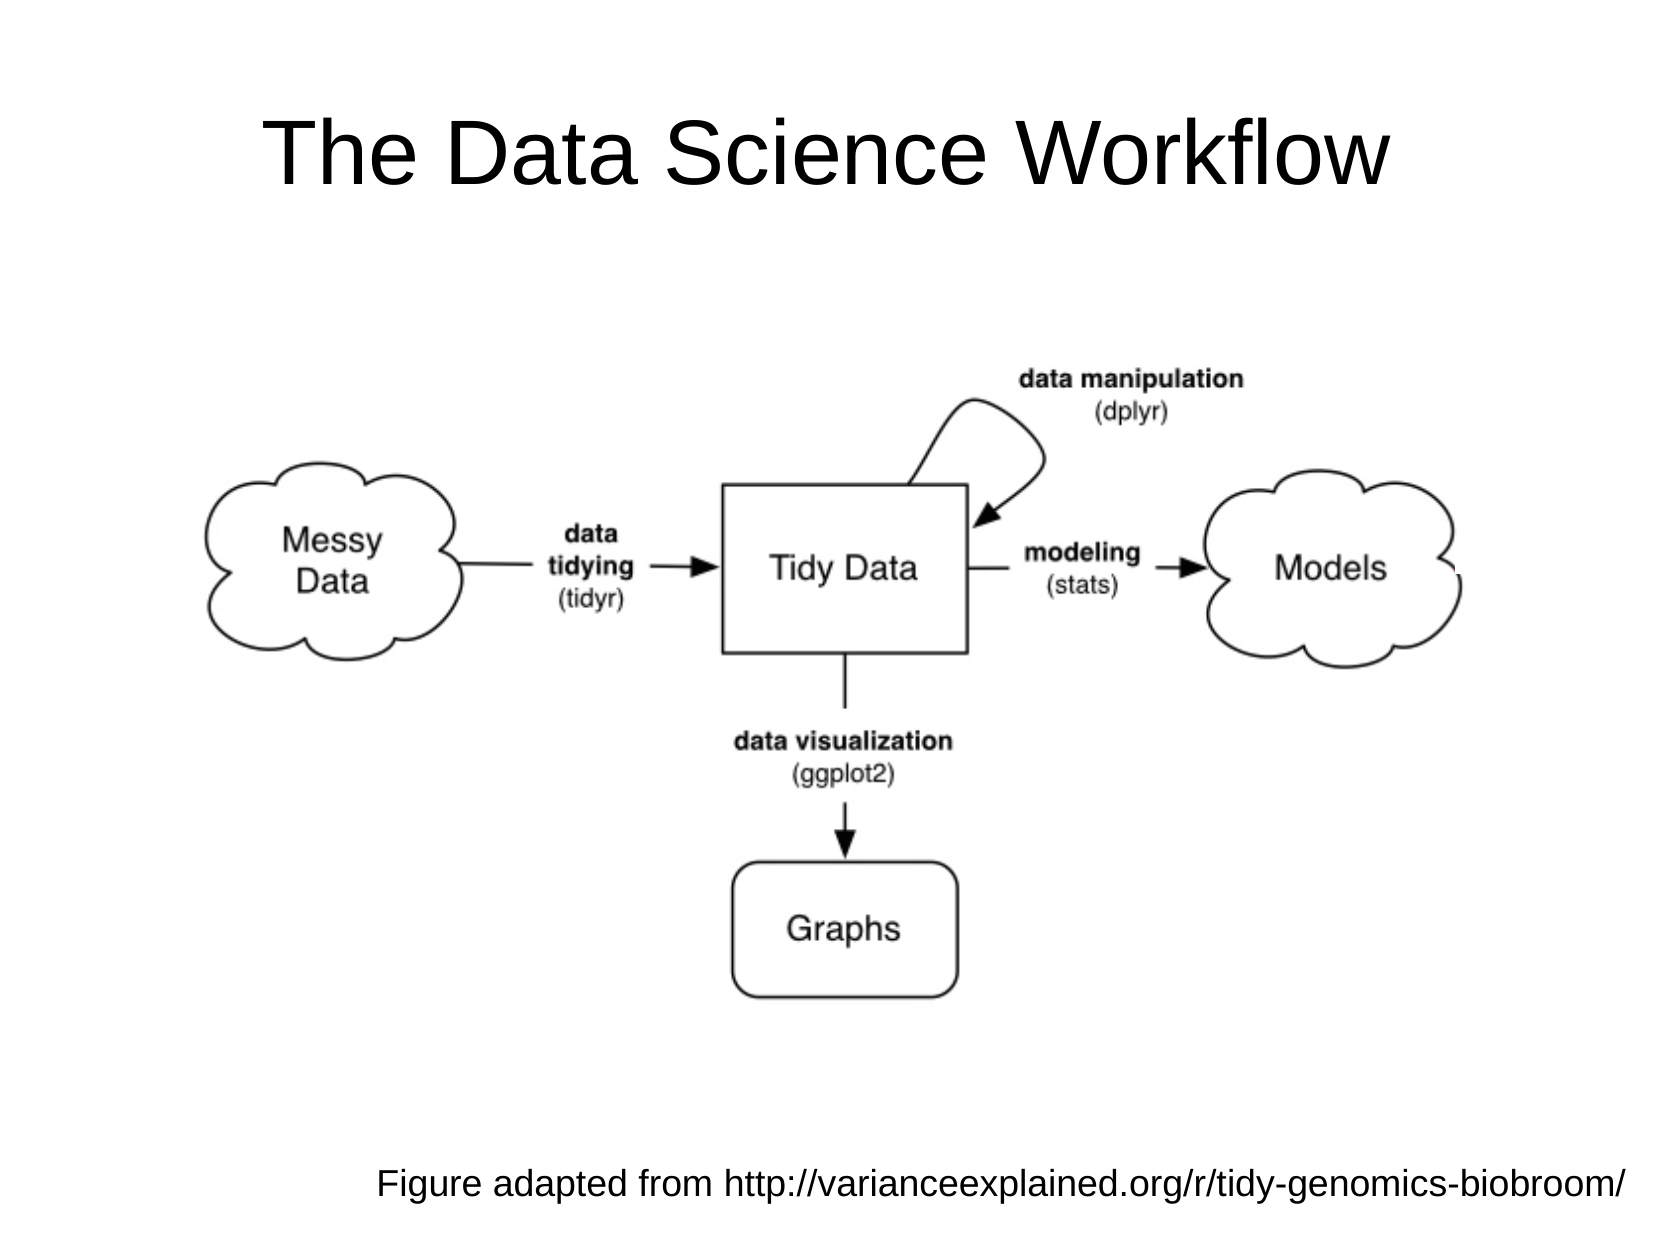

# The Data Science Workflow
Figure adapted from http://varianceexplained.org/r/tidy-genomics-biobroom/